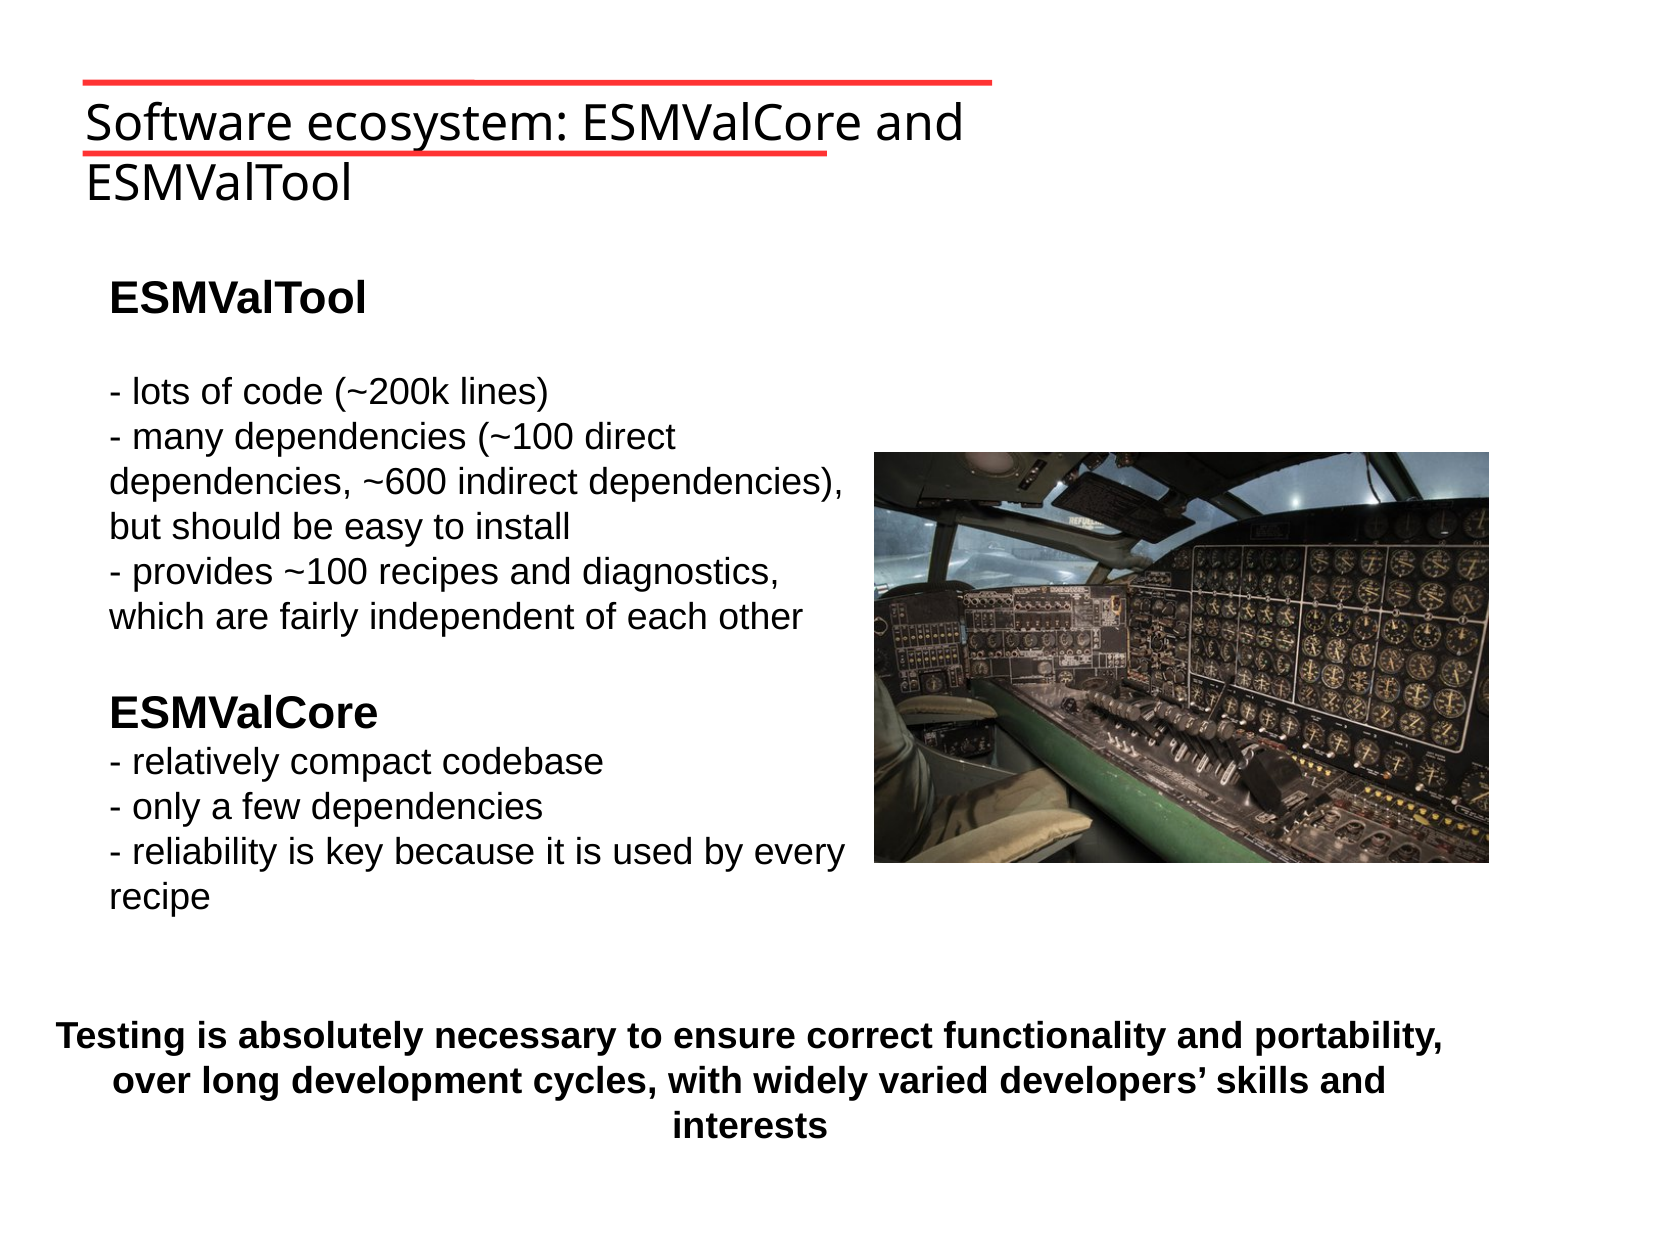

Software ecosystem: ESMValCore and ESMValTool
ESMValTool
- lots of code (~200k lines)
- many dependencies (~100 direct dependencies, ~600 indirect dependencies), but should be easy to install
- provides ~100 recipes and diagnostics, which are fairly independent of each other
ESMValCore
- relatively compact codebase
- only a few dependencies
- reliability is key because it is used by every recipe
Testing is absolutely necessary to ensure correct functionality and portability, over long development cycles, with widely varied developers’ skills and interests